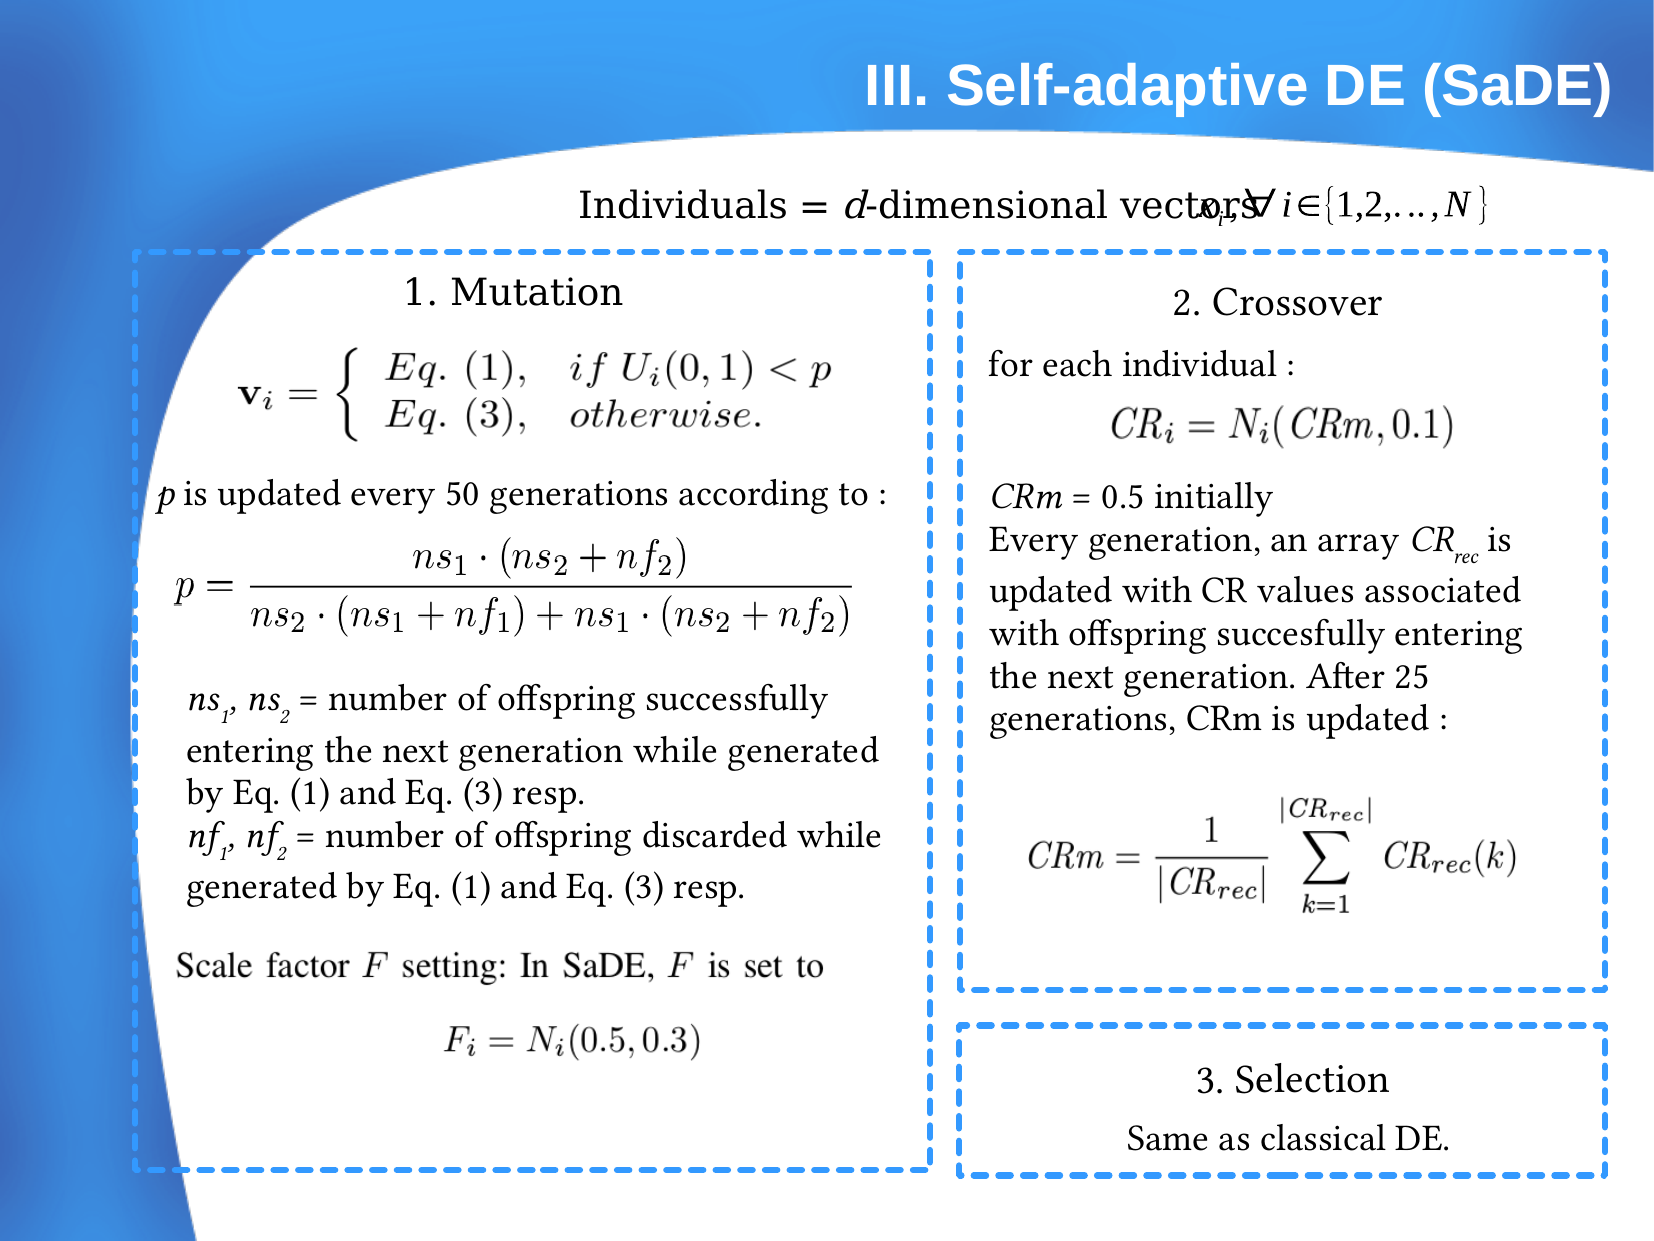

III. Self-adaptive DE (SaDE)
Individuals = d-dimensional vectors
1. Mutation
2. Crossover
for each individual :
p is updated every 50 generations according to :
CRm = 0.5 initially
Every generation, an array CRrec is updated with CR values associated with offspring succesfully entering the next generation. After 25 generations, CRm is updated :
ns1, ns2 = number of offspring successfully
entering the next generation while generated
by Eq. (1) and Eq. (3) resp.
nf1, nf2 = number of offspring discarded while
generated by Eq. (1) and Eq. (3) resp.
3. Selection
Same as classical DE.